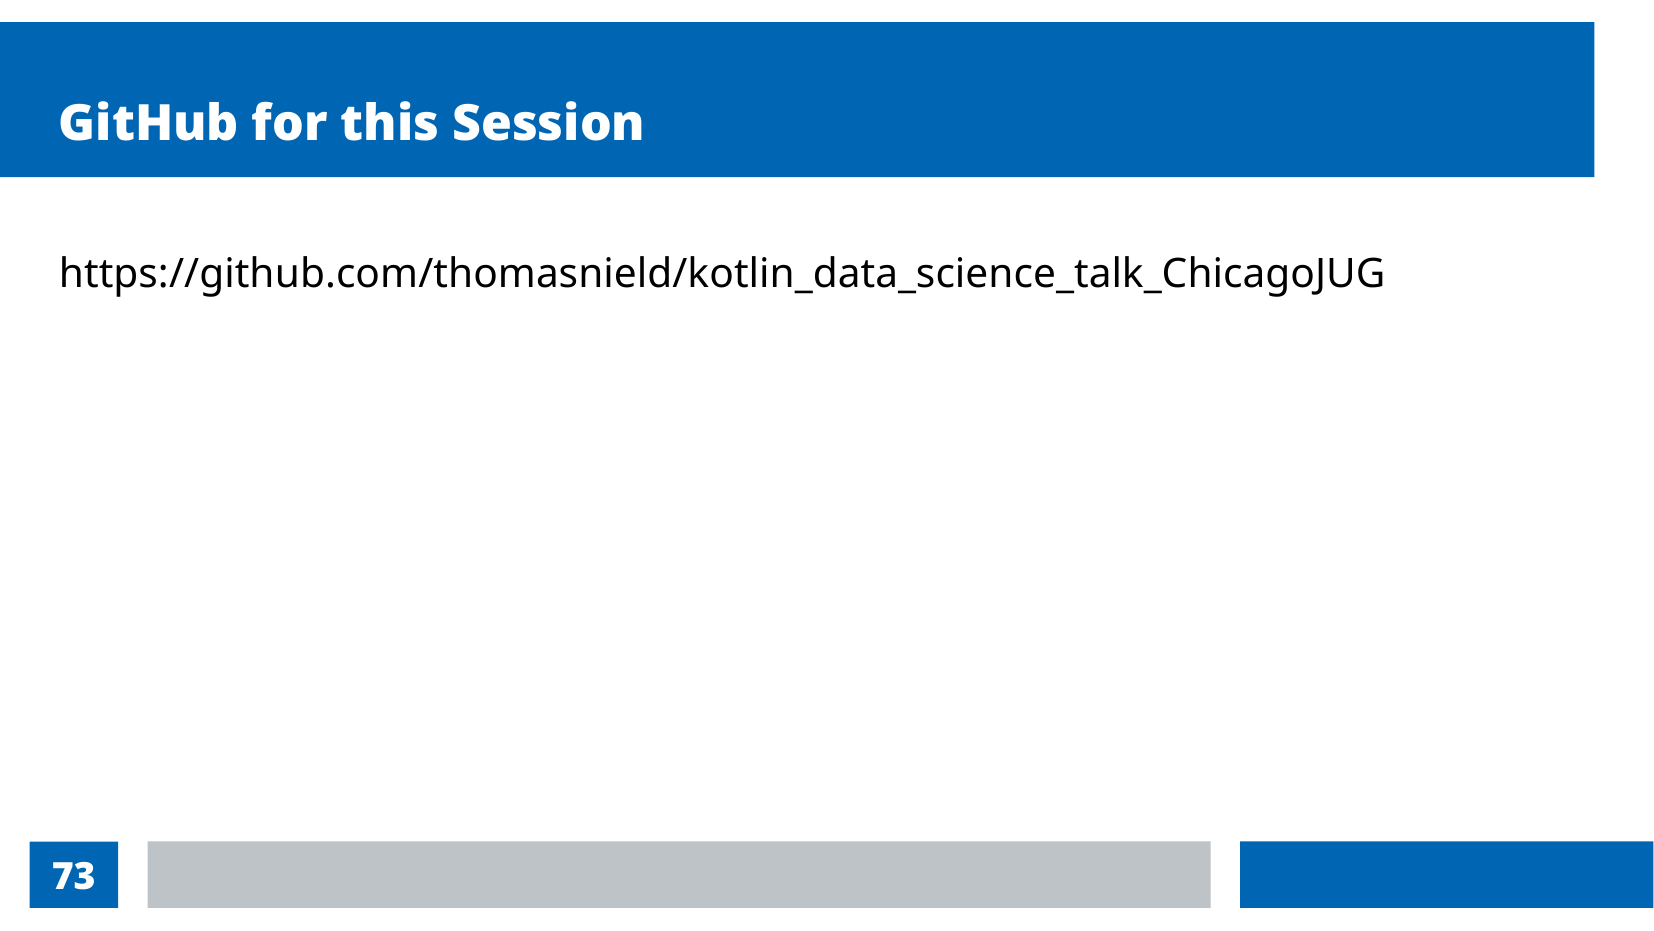

# GitHub for this Session
https://github.com/thomasnield/kotlin_data_science_talk_ChicagoJUG
73